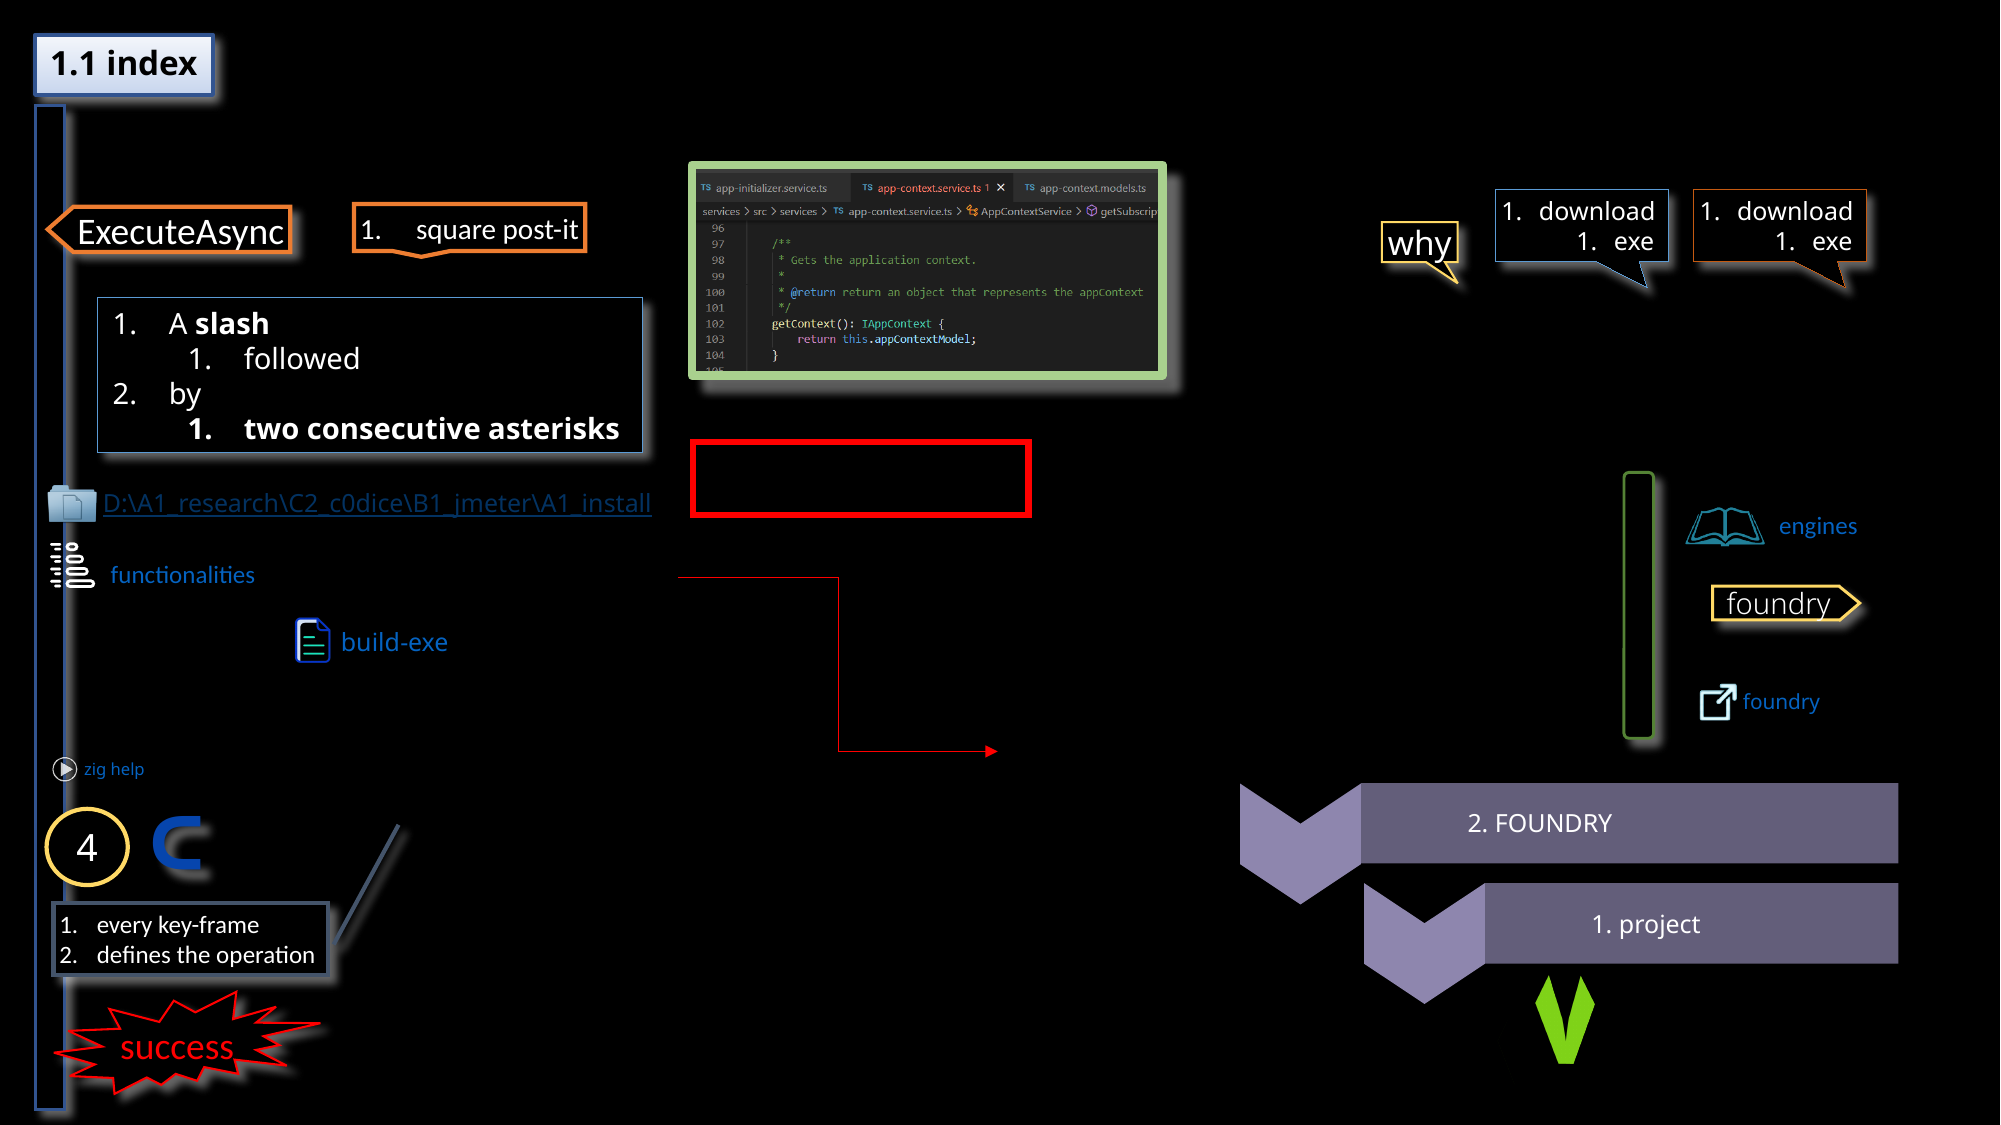

# 1.1 index
download
exe
download
exe
square post-it
ExecuteAsync
why
A slash
followed
by
two consecutive asterisks
D:\A1_research\C2_c0dice\B1_jmeter\A1_install
engines
functionalities
foundry
build-exe
foundry
zig help
⊂
2. FOUNDRY
4
1. project
every key-frame
defines the operation
V
success